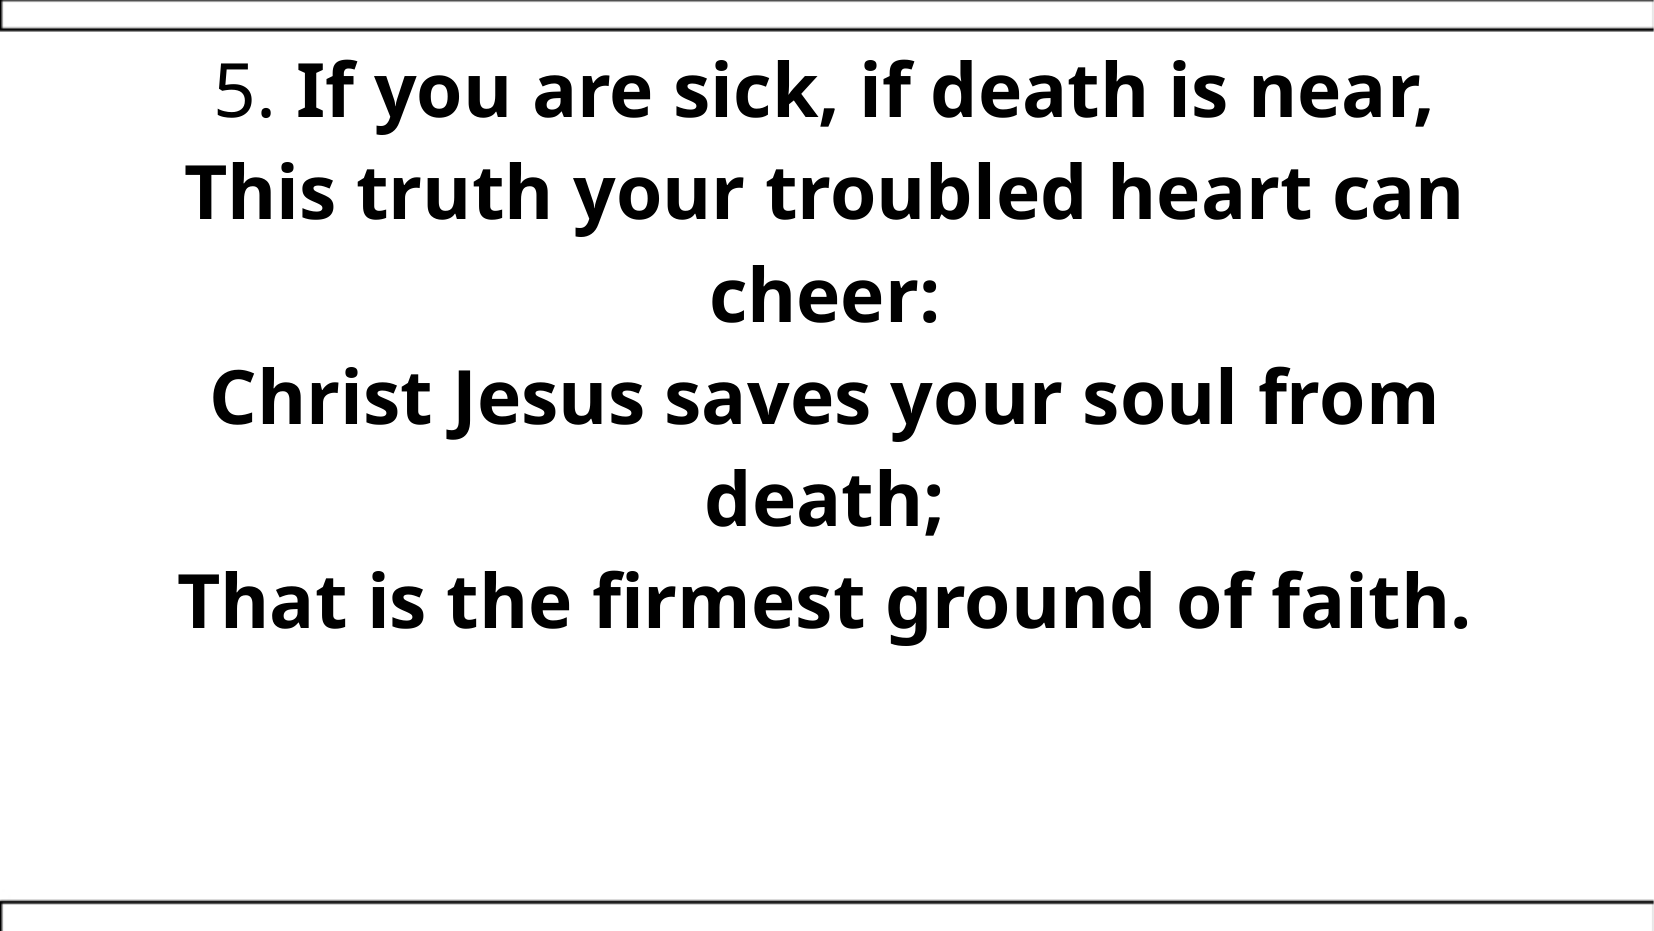

5. If you are sick, if death is near,
This truth your troubled heart can cheer:
Christ Jesus saves your soul from death;
That is the firmest ground of faith.